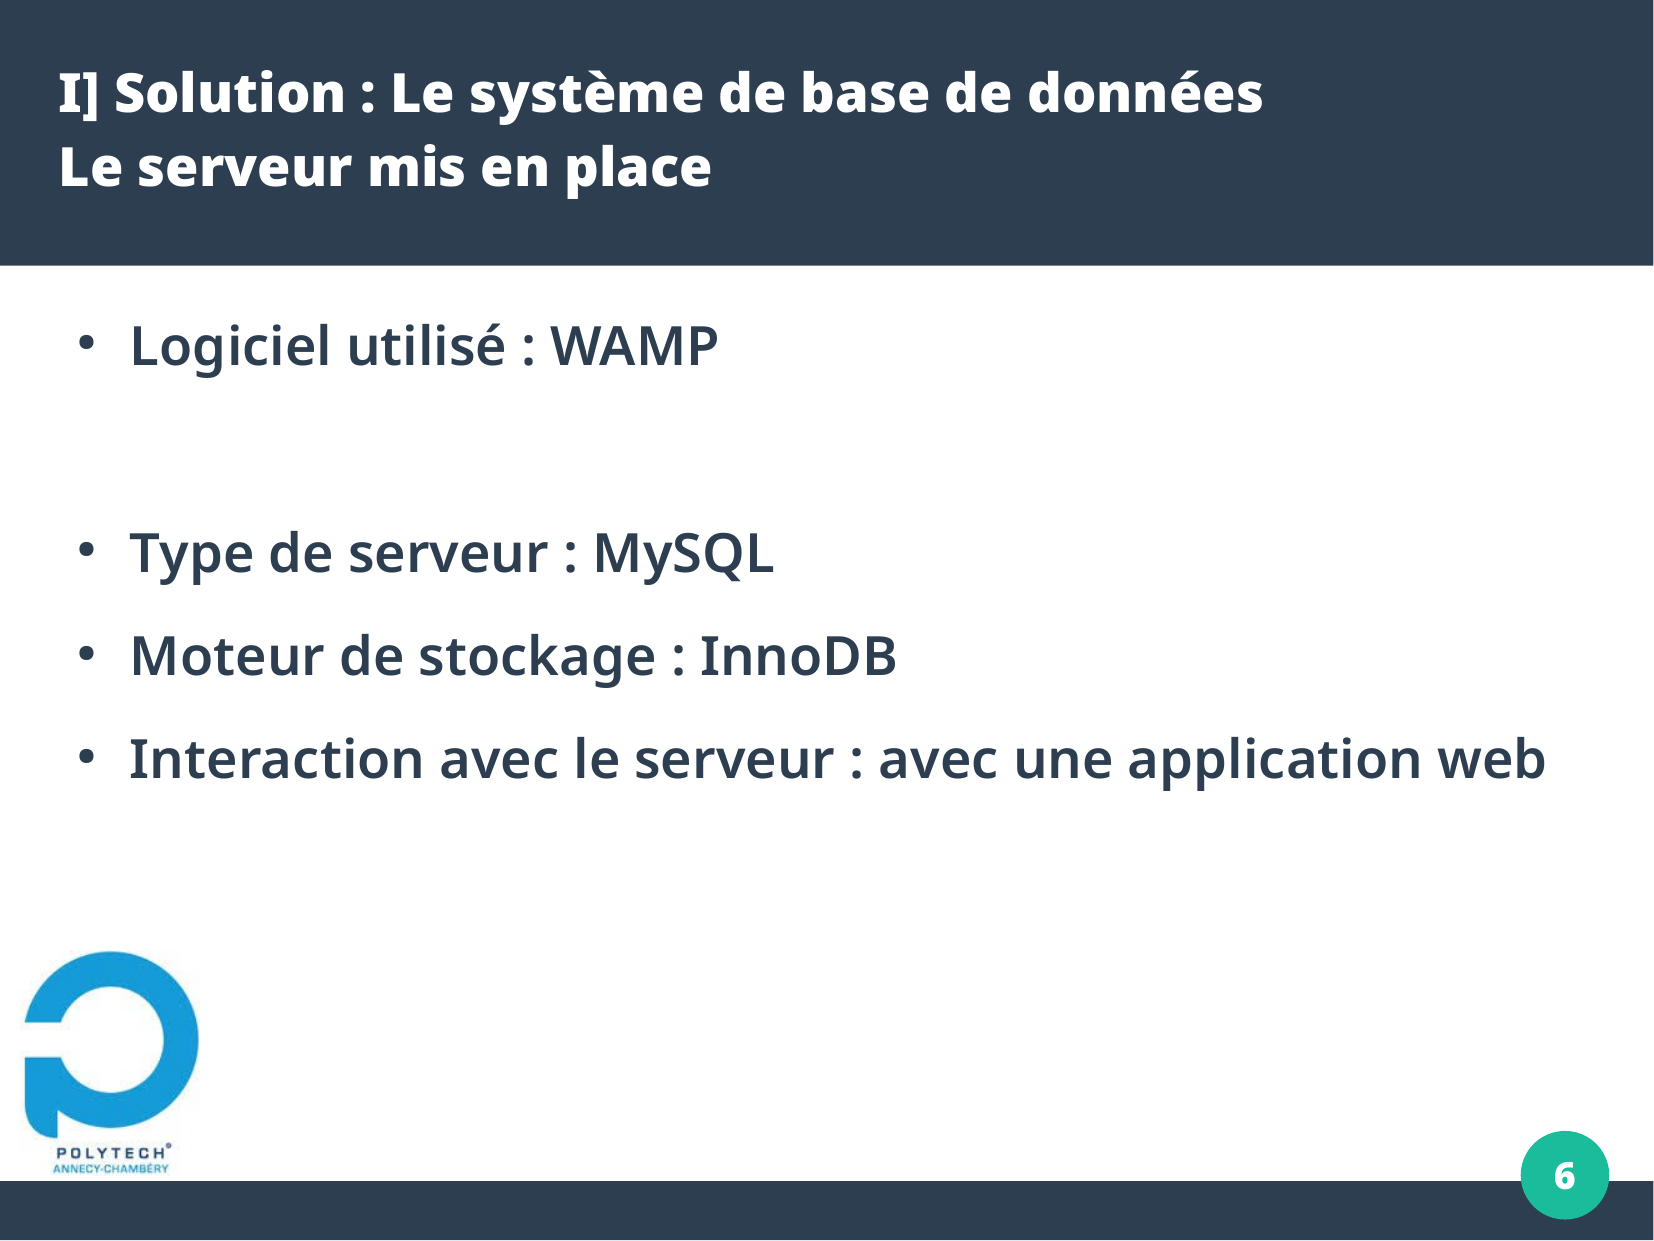

# I] Solution : Le système de base de données Le serveur mis en place
Logiciel utilisé : WAMP
Type de serveur : MySQL
Moteur de stockage : InnoDB
Interaction avec le serveur : avec une application web
6